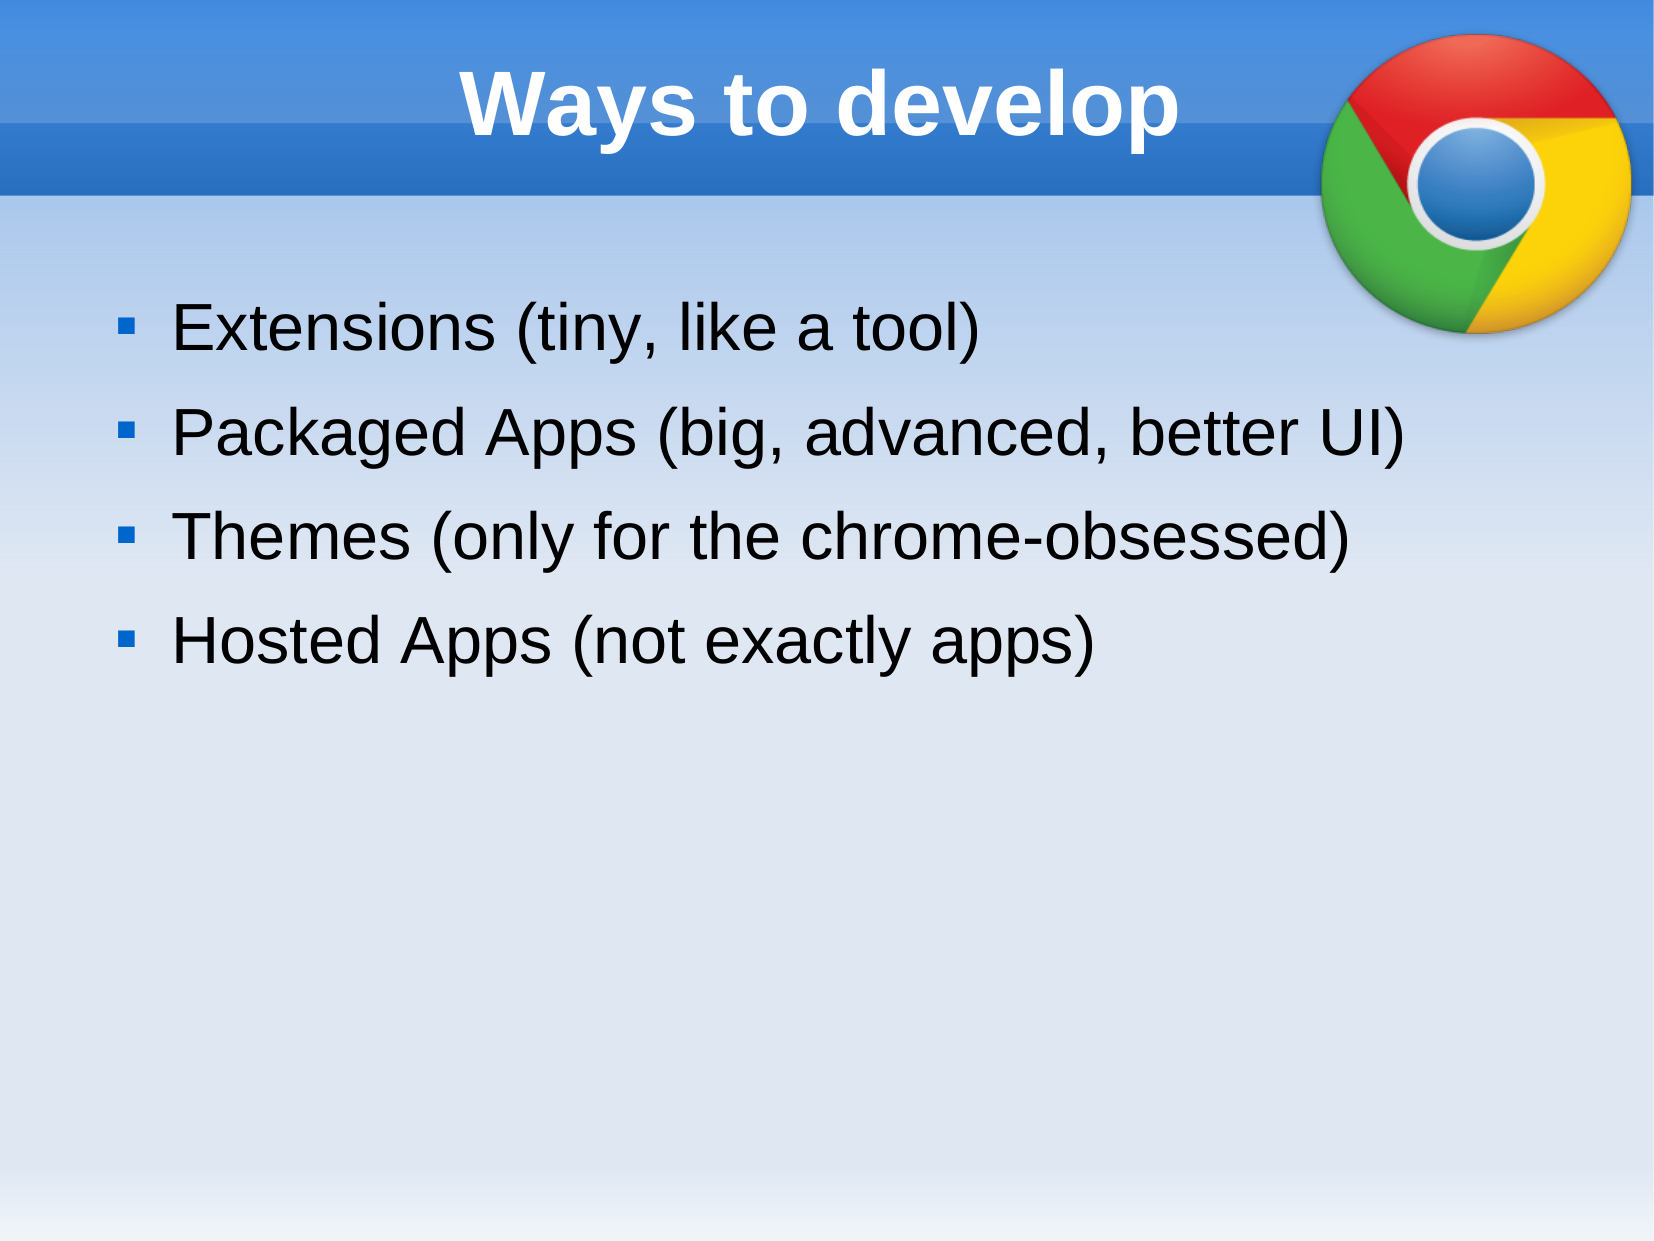

# Ways to develop
Extensions (tiny, like a tool)
Packaged Apps (big, advanced, better UI)
Themes (only for the chrome-obsessed)
Hosted Apps (not exactly apps)